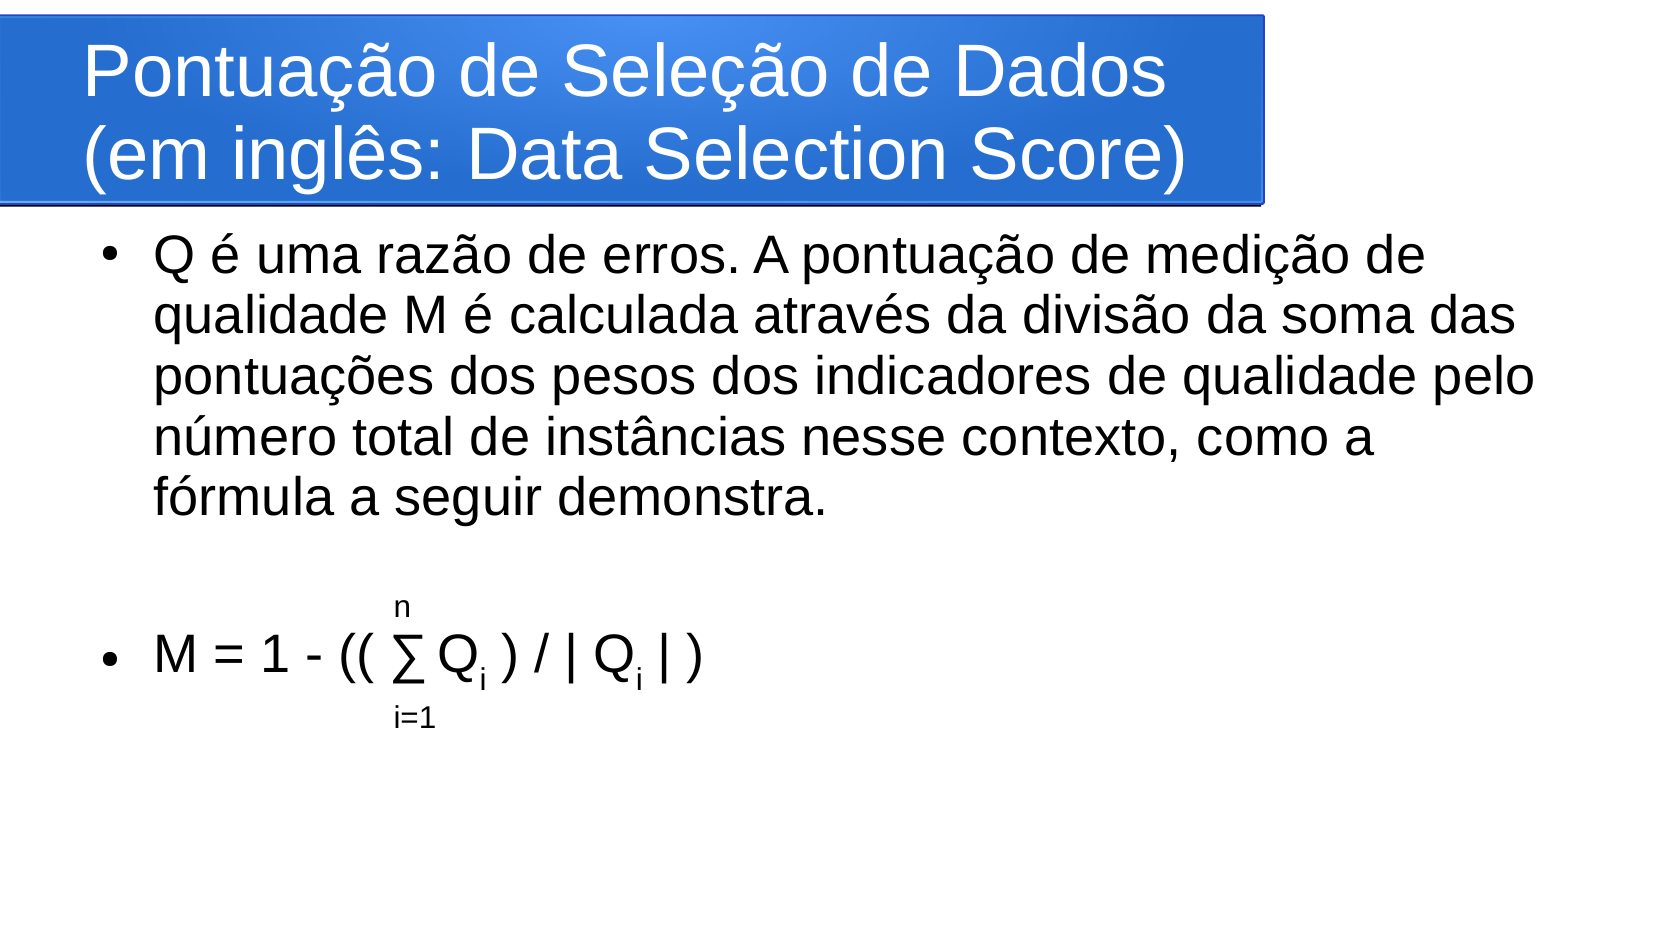

# Pontuação de Seleção de Dados (em inglês: Data Selection Score)
Q é uma razão de erros. A pontuação de medição de qualidade M é calculada através da divisão da soma das pontuações dos pesos dos indicadores de qualidade pelo número total de instâncias nesse contexto, como a fórmula a seguir demonstra.
 n
M = 1 - (( ∑ Qi ) / | Qi | )
 i=1